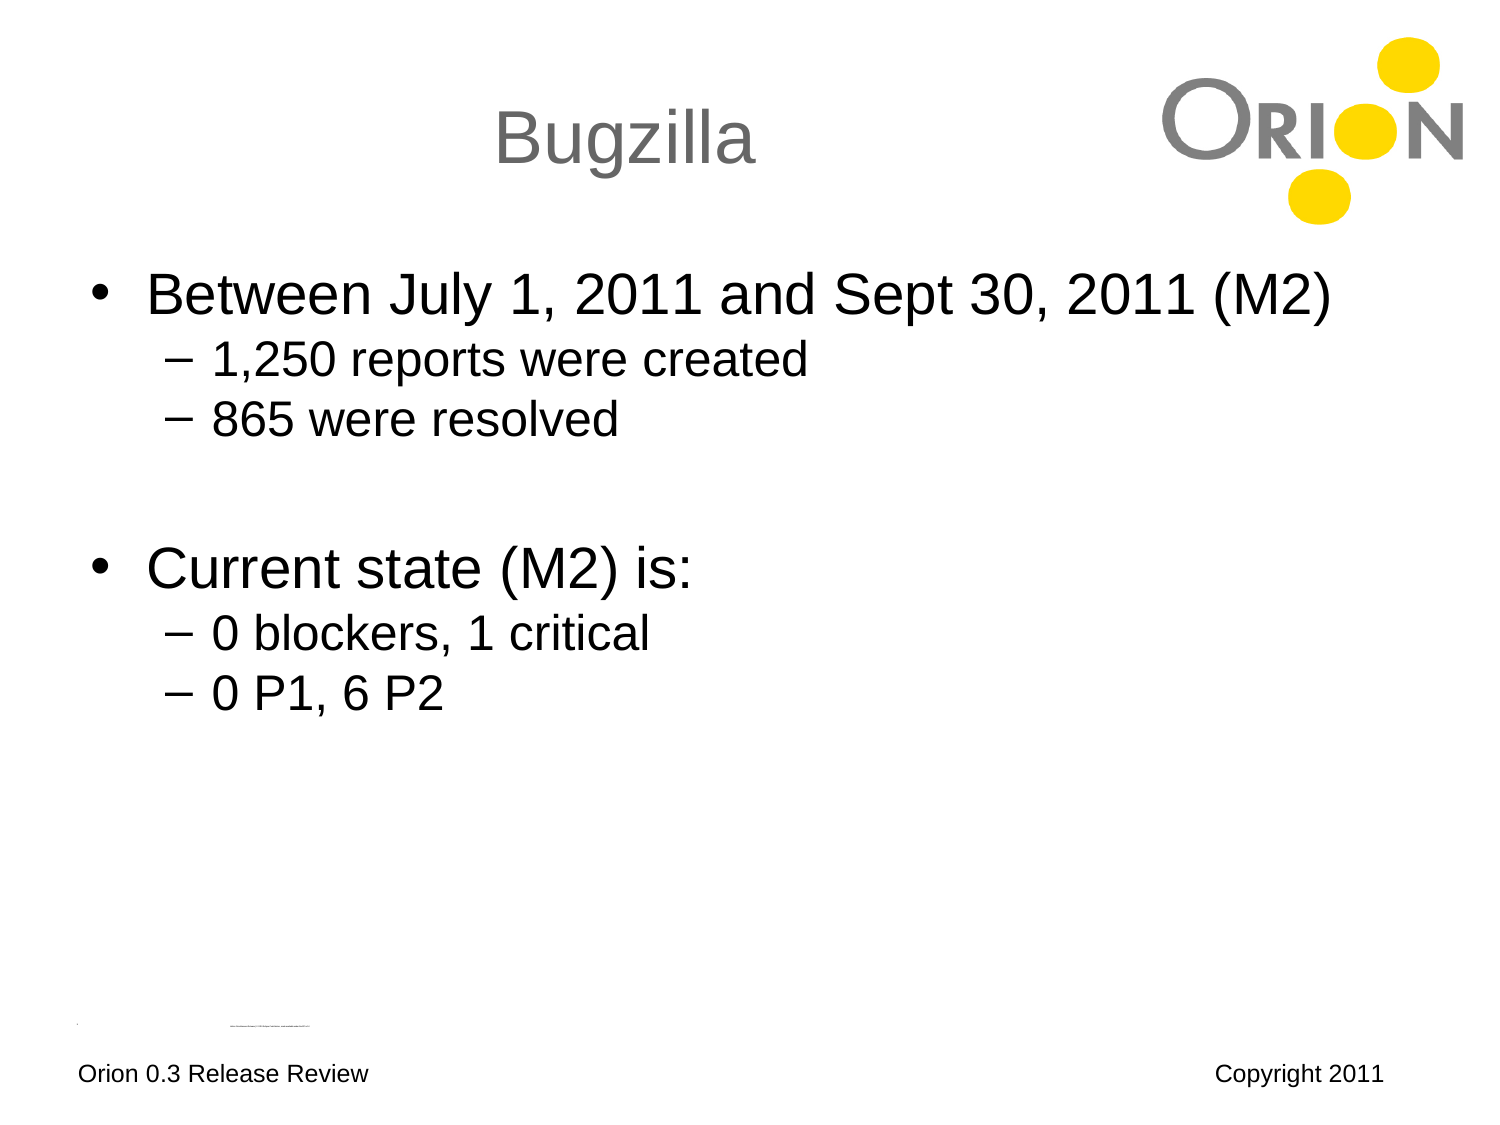

# Bugzilla
Between July 1, 2011 and Sept 30, 2011 (M2)
1,250 reports were created
865 were resolved
Current state (M2) is:
0 blockers, 1 critical
0 P1, 6 P2
9
Copyright 2011